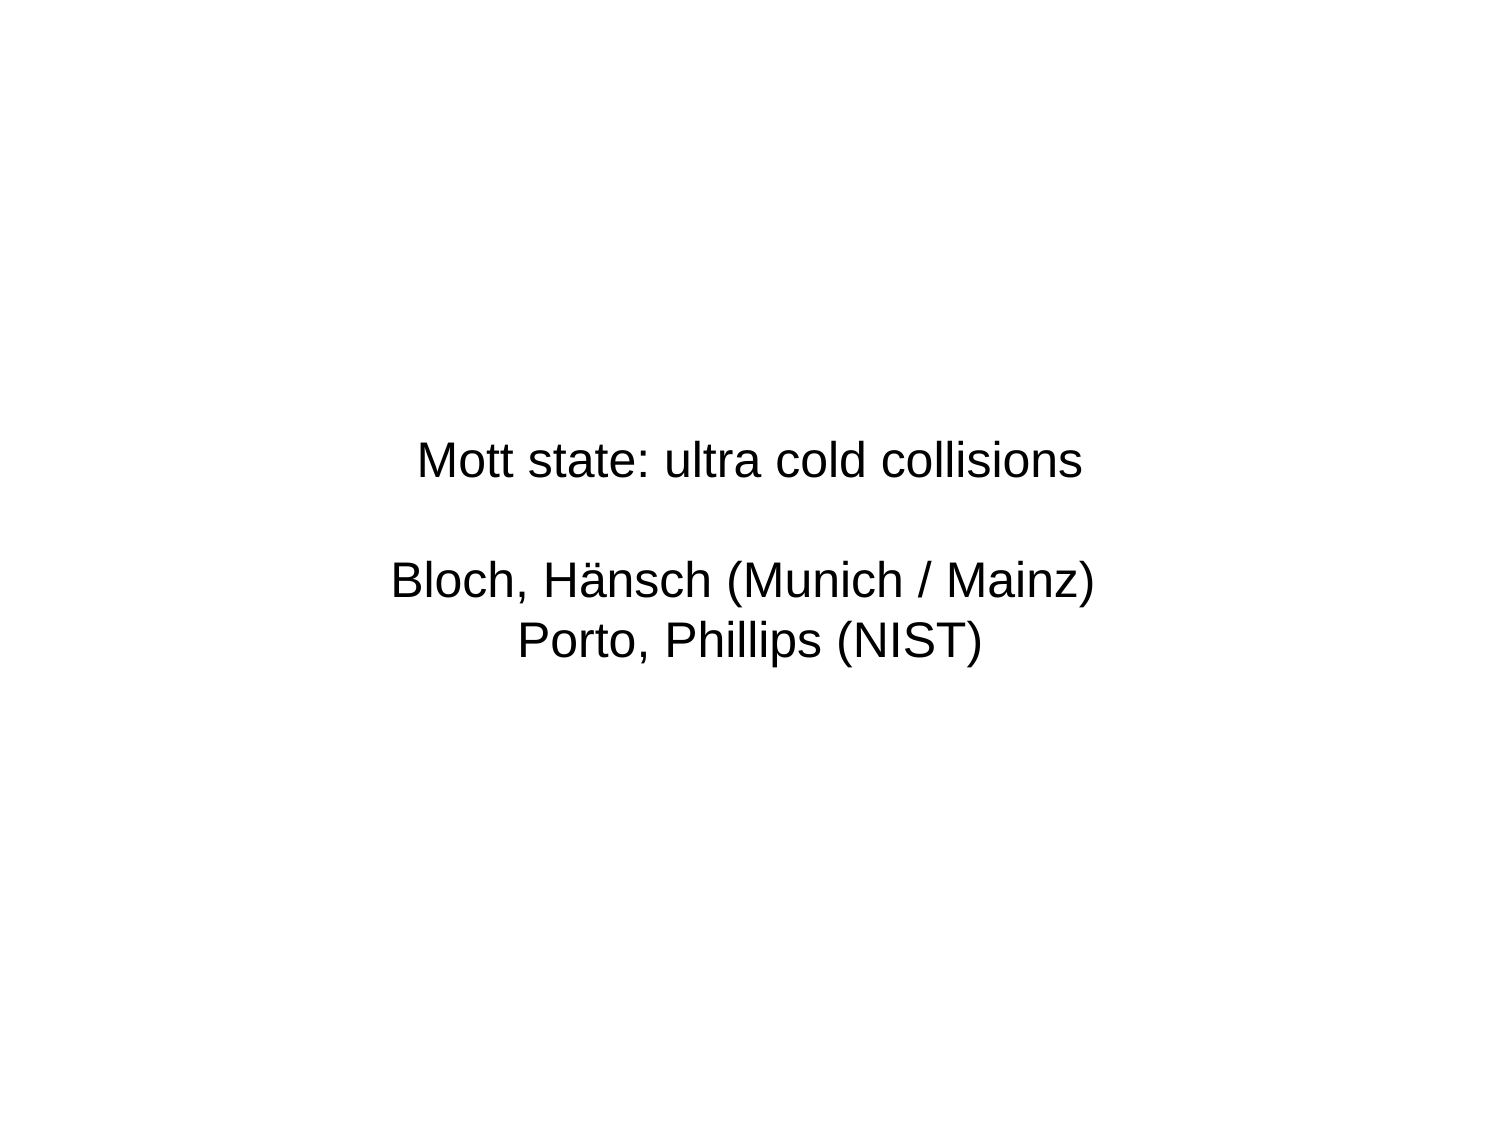

Mott state: ultra cold collisions
Bloch, Hänsch (Munich / Mainz)
Porto, Phillips (NIST)